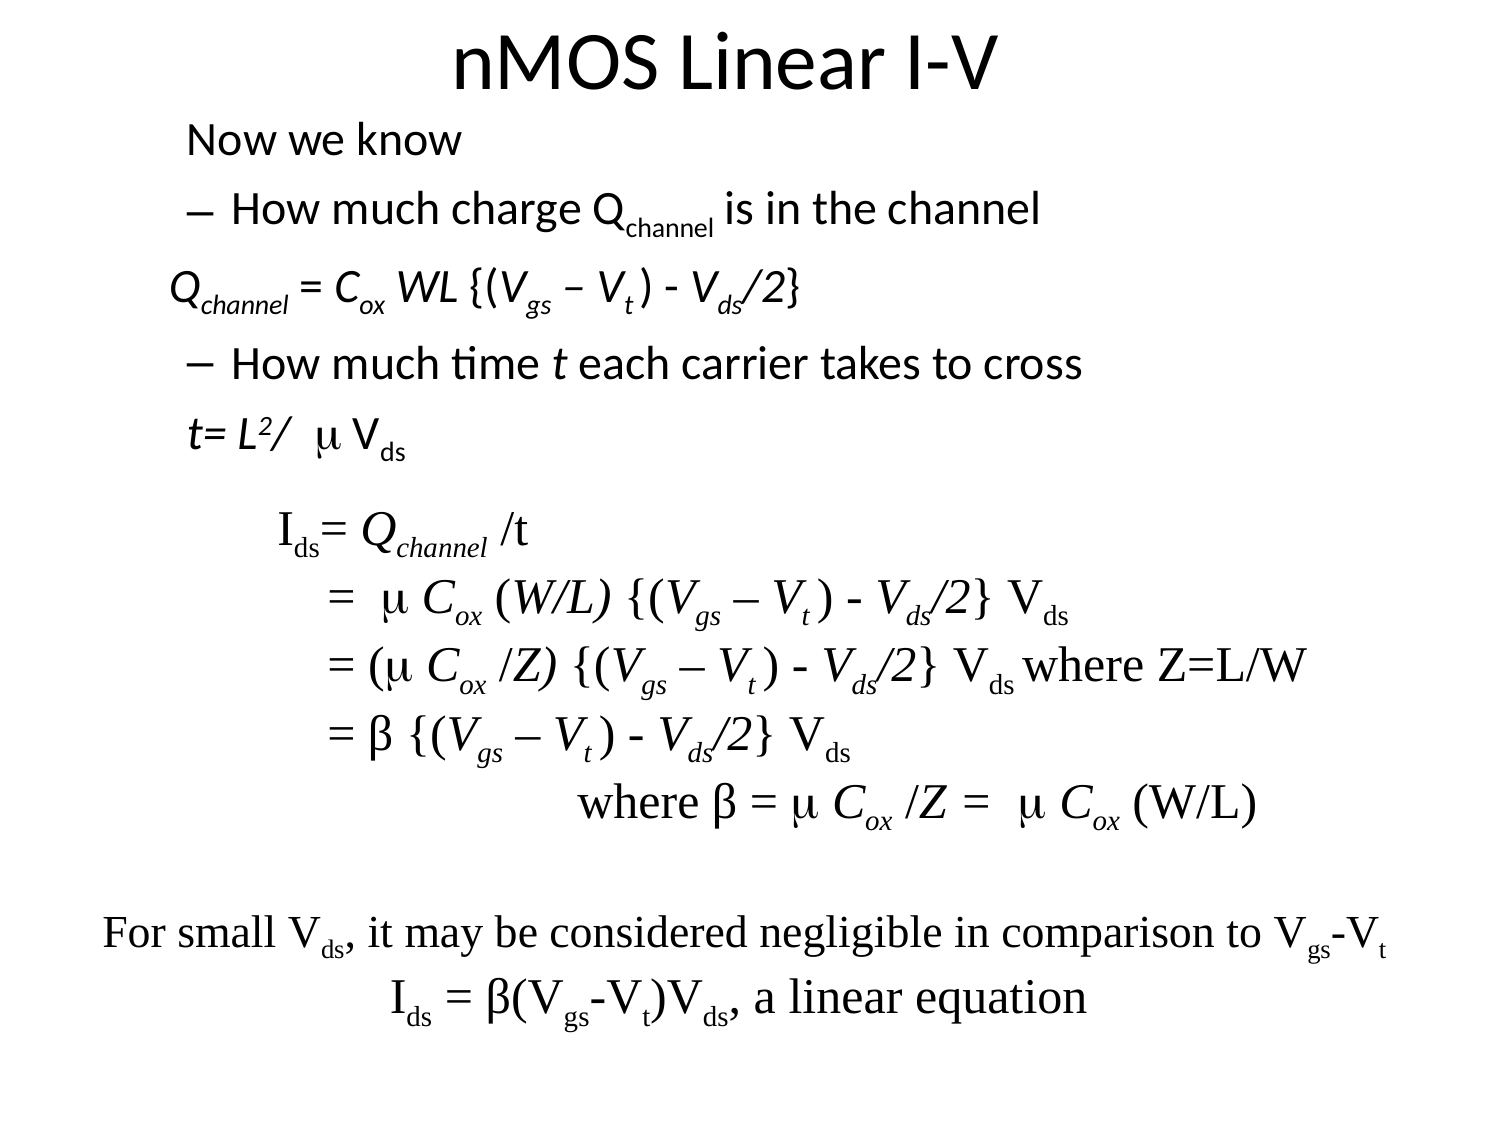

# nMOS Linear I-V
Now we know
How much charge Qchannel is in the channel
		Qchannel = Cox WL {(Vgs – Vt ) - Vds/2}
How much time t each carrier takes to cross
t= L2/ Vds
Ids= Qchannel /t
 = Cox (W/L) {(Vgs – Vt ) - Vds/2} Vds
 = ( Cox /Z) {(Vgs – Vt ) - Vds/2} Vds where Z=L/W
 = β {(Vgs – Vt ) - Vds/2} Vds
		where β =  Cox /Z = Cox (W/L)
For small Vds, it may be considered negligible in comparison to Vgs-Vt
 Ids = β(Vgs-Vt)Vds, a linear equation